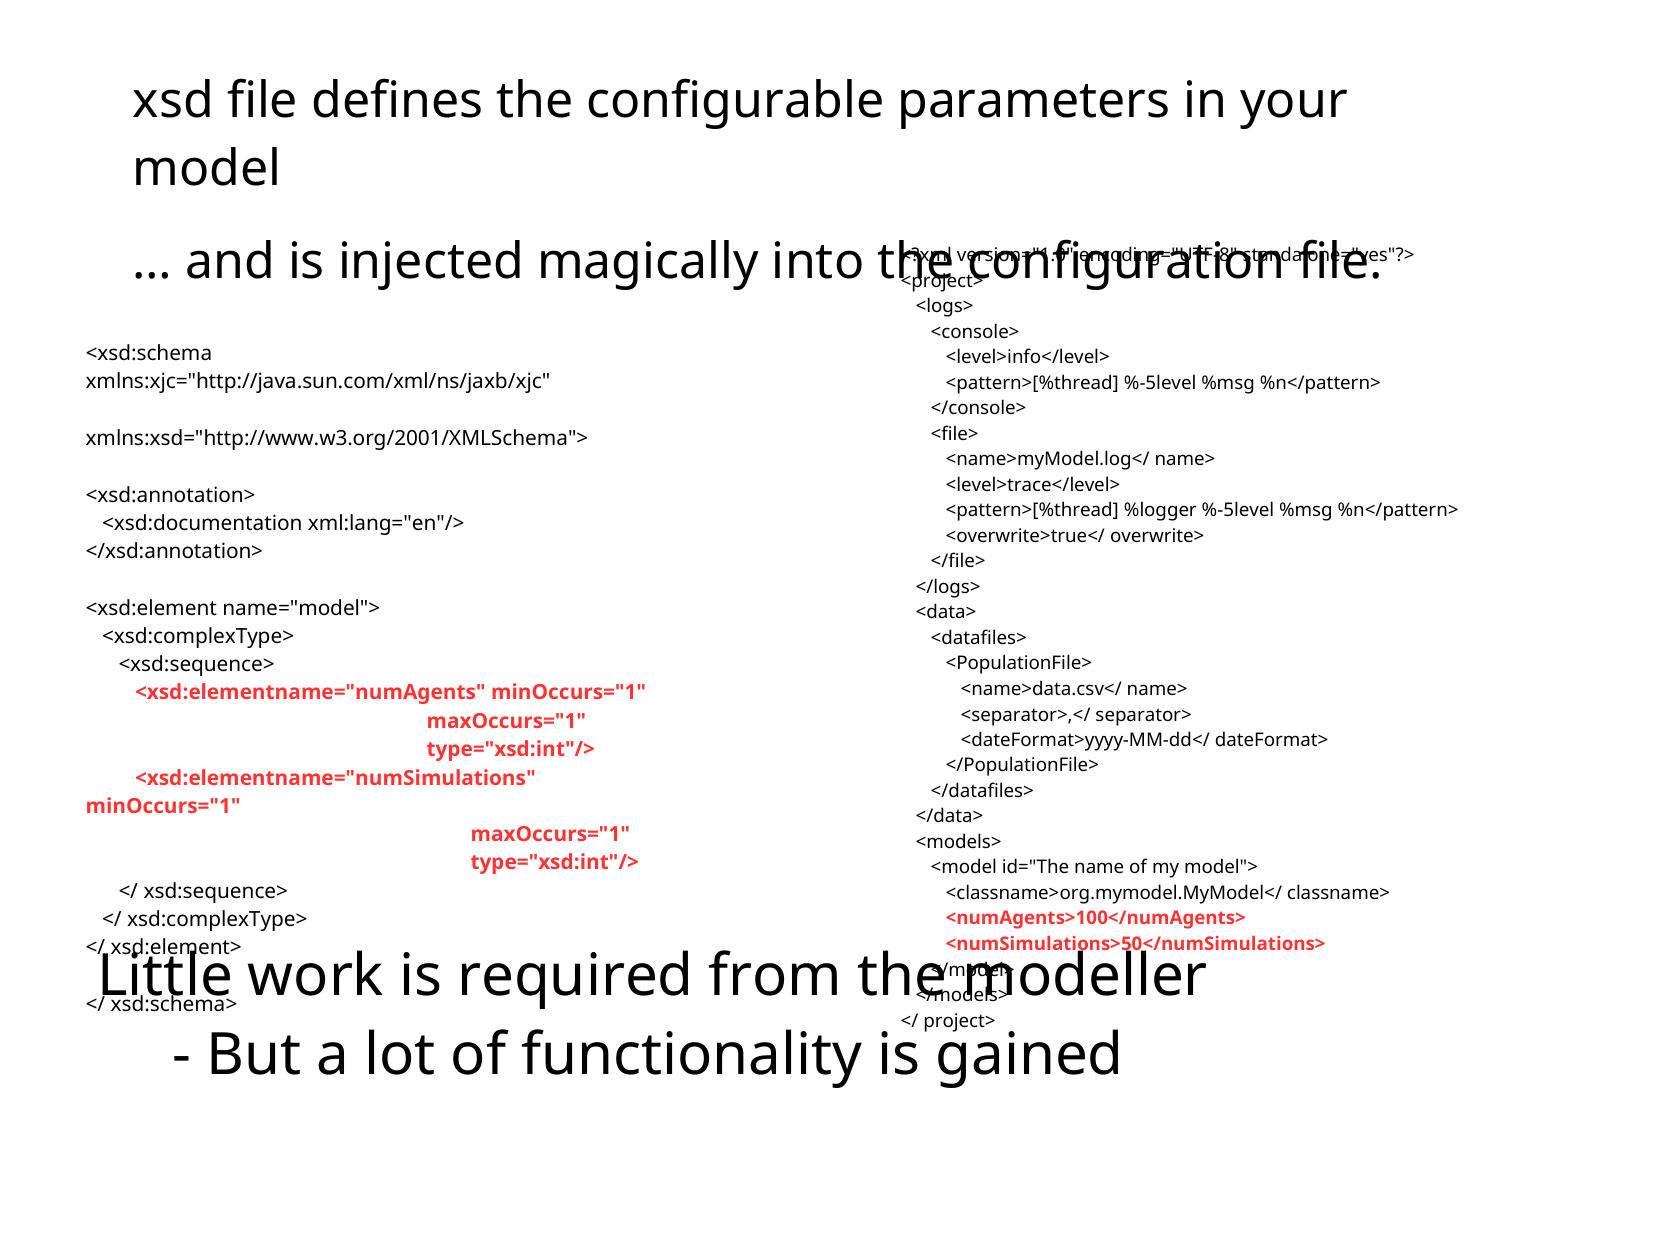

xsd file defines the configurable parameters in your model
… and is injected magically into the configuration file.
<?xml version="1.0" encoding="UTF-8" standalone="yes"?>
<project>
 <logs>
 <console>
 <level>info</level>
 <pattern>[%thread] %-5level %msg %n</pattern>
 </console>
 <file>
 <name>myModel.log</ name>
 <level>trace</level>
 <pattern>[%thread] %logger %-5level %msg %n</pattern>
 <overwrite>true</ overwrite>
 </file>
 </logs>
 <data>
 <datafiles>
 <PopulationFile>
 <name>data.csv</ name>
 <separator>,</ separator>
 <dateFormat>yyyy-MM-dd</ dateFormat>
 </PopulationFile>
 </datafiles>
 </data>
 <models>
 <model id="The name of my model">
 <classname>org.mymodel.MyModel</ classname>
 <numAgents>100</numAgents>
 <numSimulations>50</numSimulations>
 </model>
 </models>
</ project>
<xsd:schema xmlns:xjc="http://java.sun.com/xml/ns/jaxb/xjc"
 xmlns:xsd="http://www.w3.org/2001/XMLSchema">
<xsd:annotation>
 <xsd:documentation xml:lang="en"/>
</xsd:annotation>
<xsd:element name="model">
 <xsd:complexType>
 <xsd:sequence>
 <xsd:elementname="numAgents" minOccurs="1"
 maxOccurs="1"
 type="xsd:int"/>
 <xsd:elementname="numSimulations" minOccurs="1"
 maxOccurs="1"
 type="xsd:int"/>
 </ xsd:sequence>
 </ xsd:complexType>
</ xsd:element>
</ xsd:schema>
Little work is required from the modeller
	- But a lot of functionality is gained